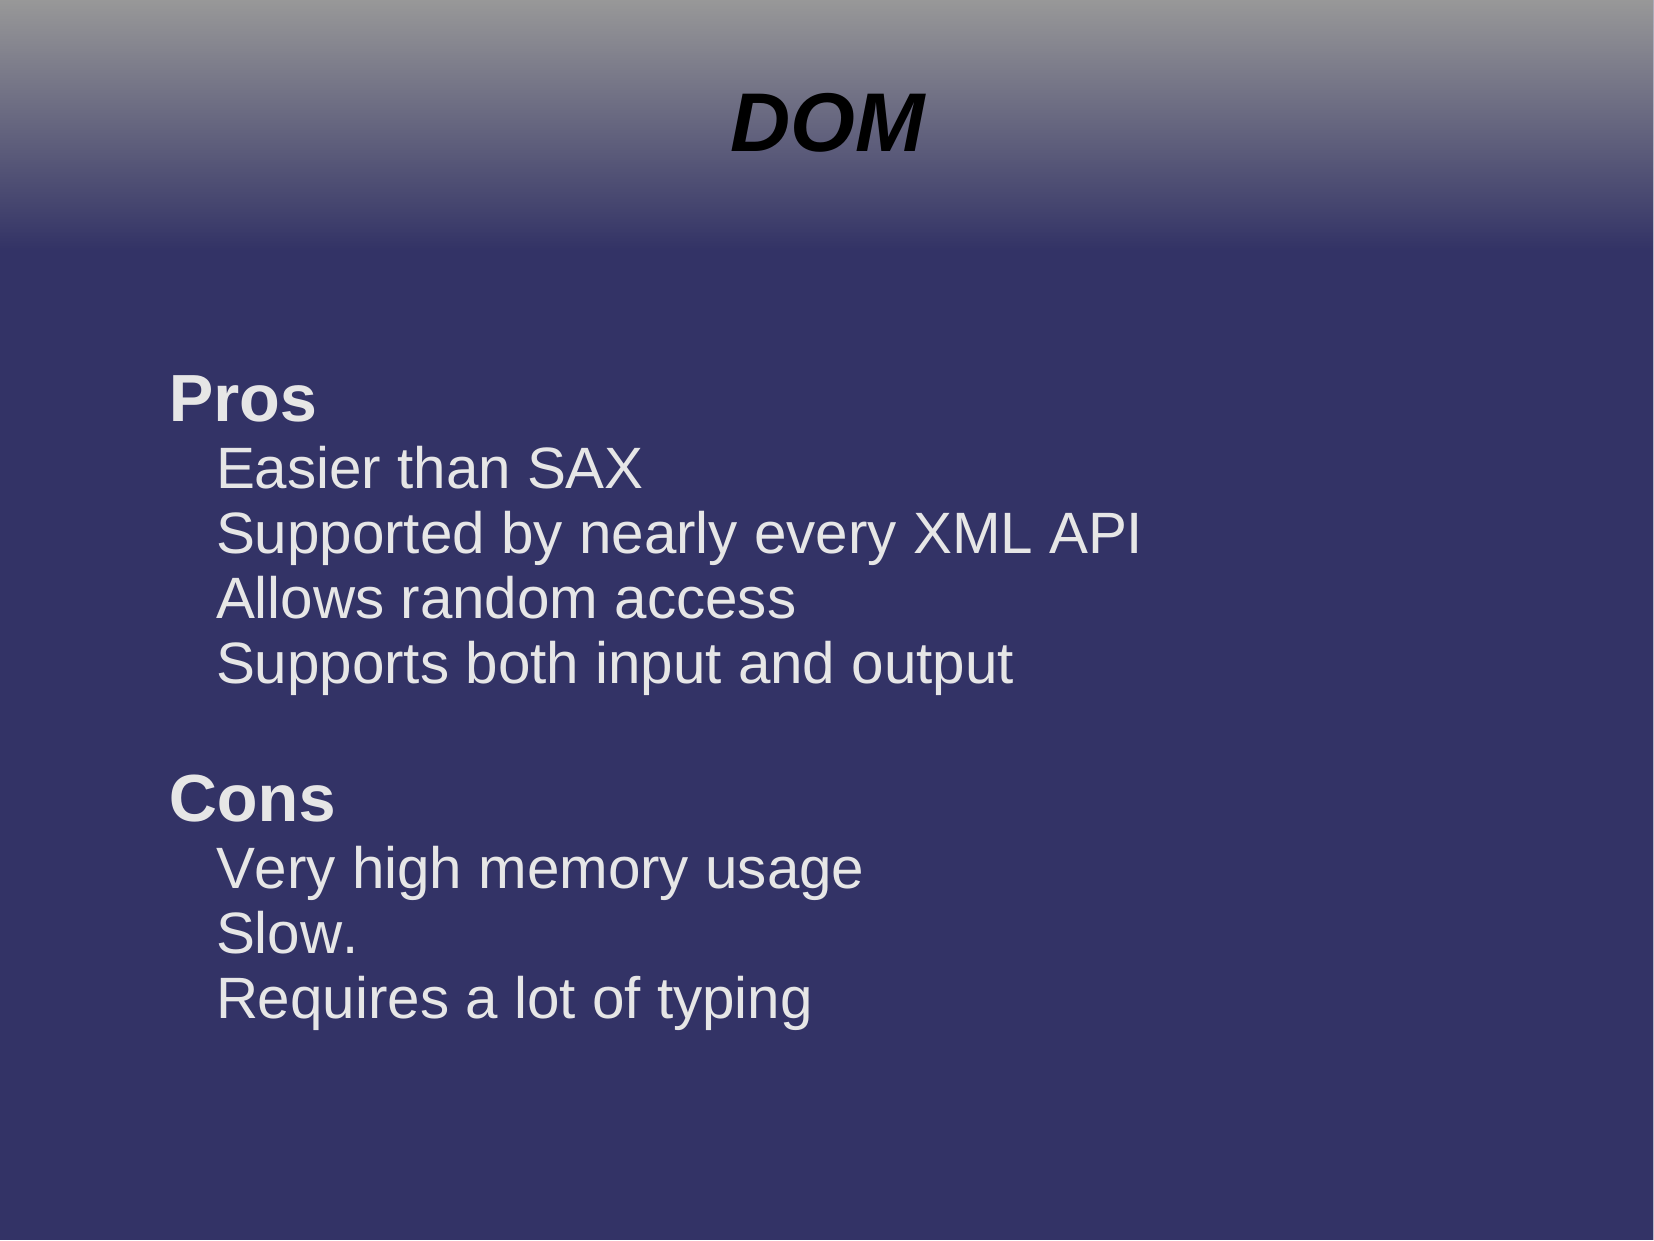

# DOM
Pros
Easier than SAX
Supported by nearly every XML API
Allows random access
Supports both input and output
Cons
Very high memory usage
Slow.
Requires a lot of typing